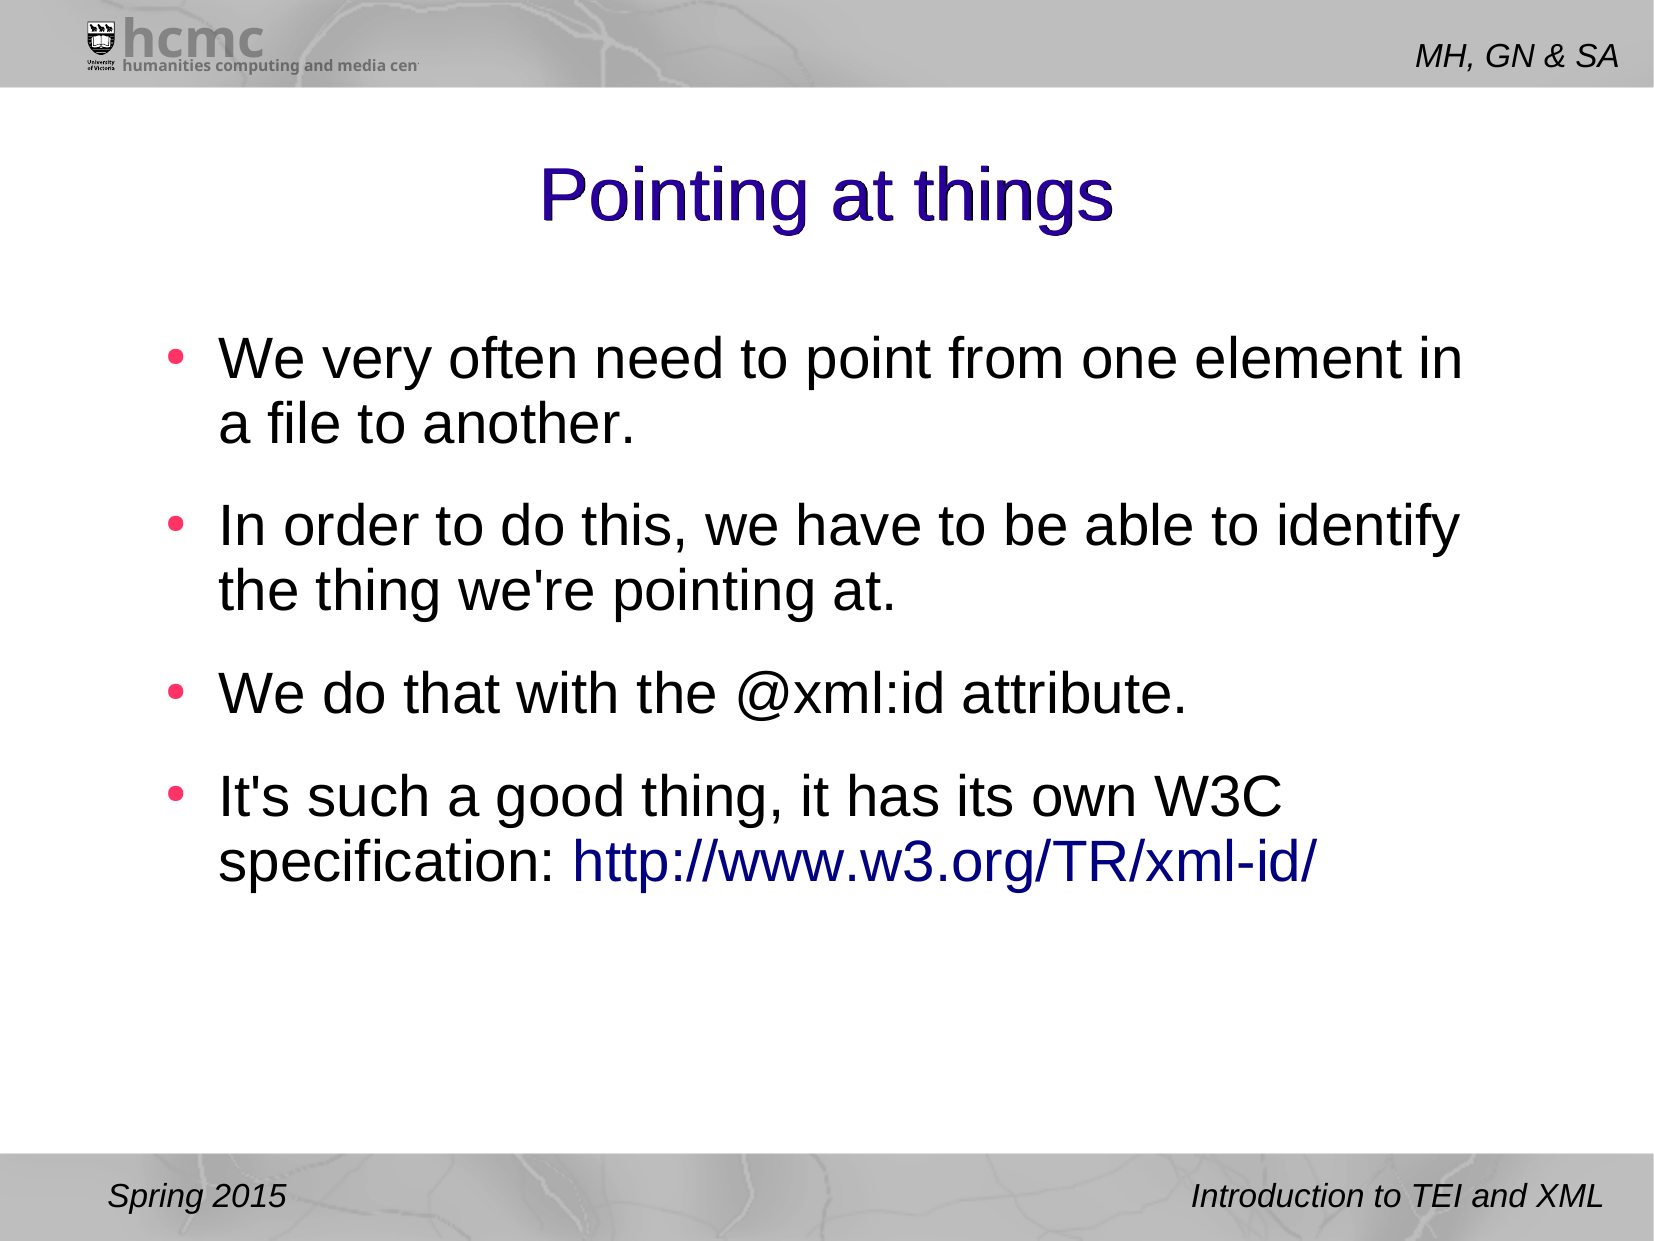

# Pointing at things
We very often need to point from one element in a file to another.
In order to do this, we have to be able to identify the thing we're pointing at.
We do that with the @xml:id attribute.
It's such a good thing, it has its own W3C specification: http://www.w3.org/TR/xml-id/